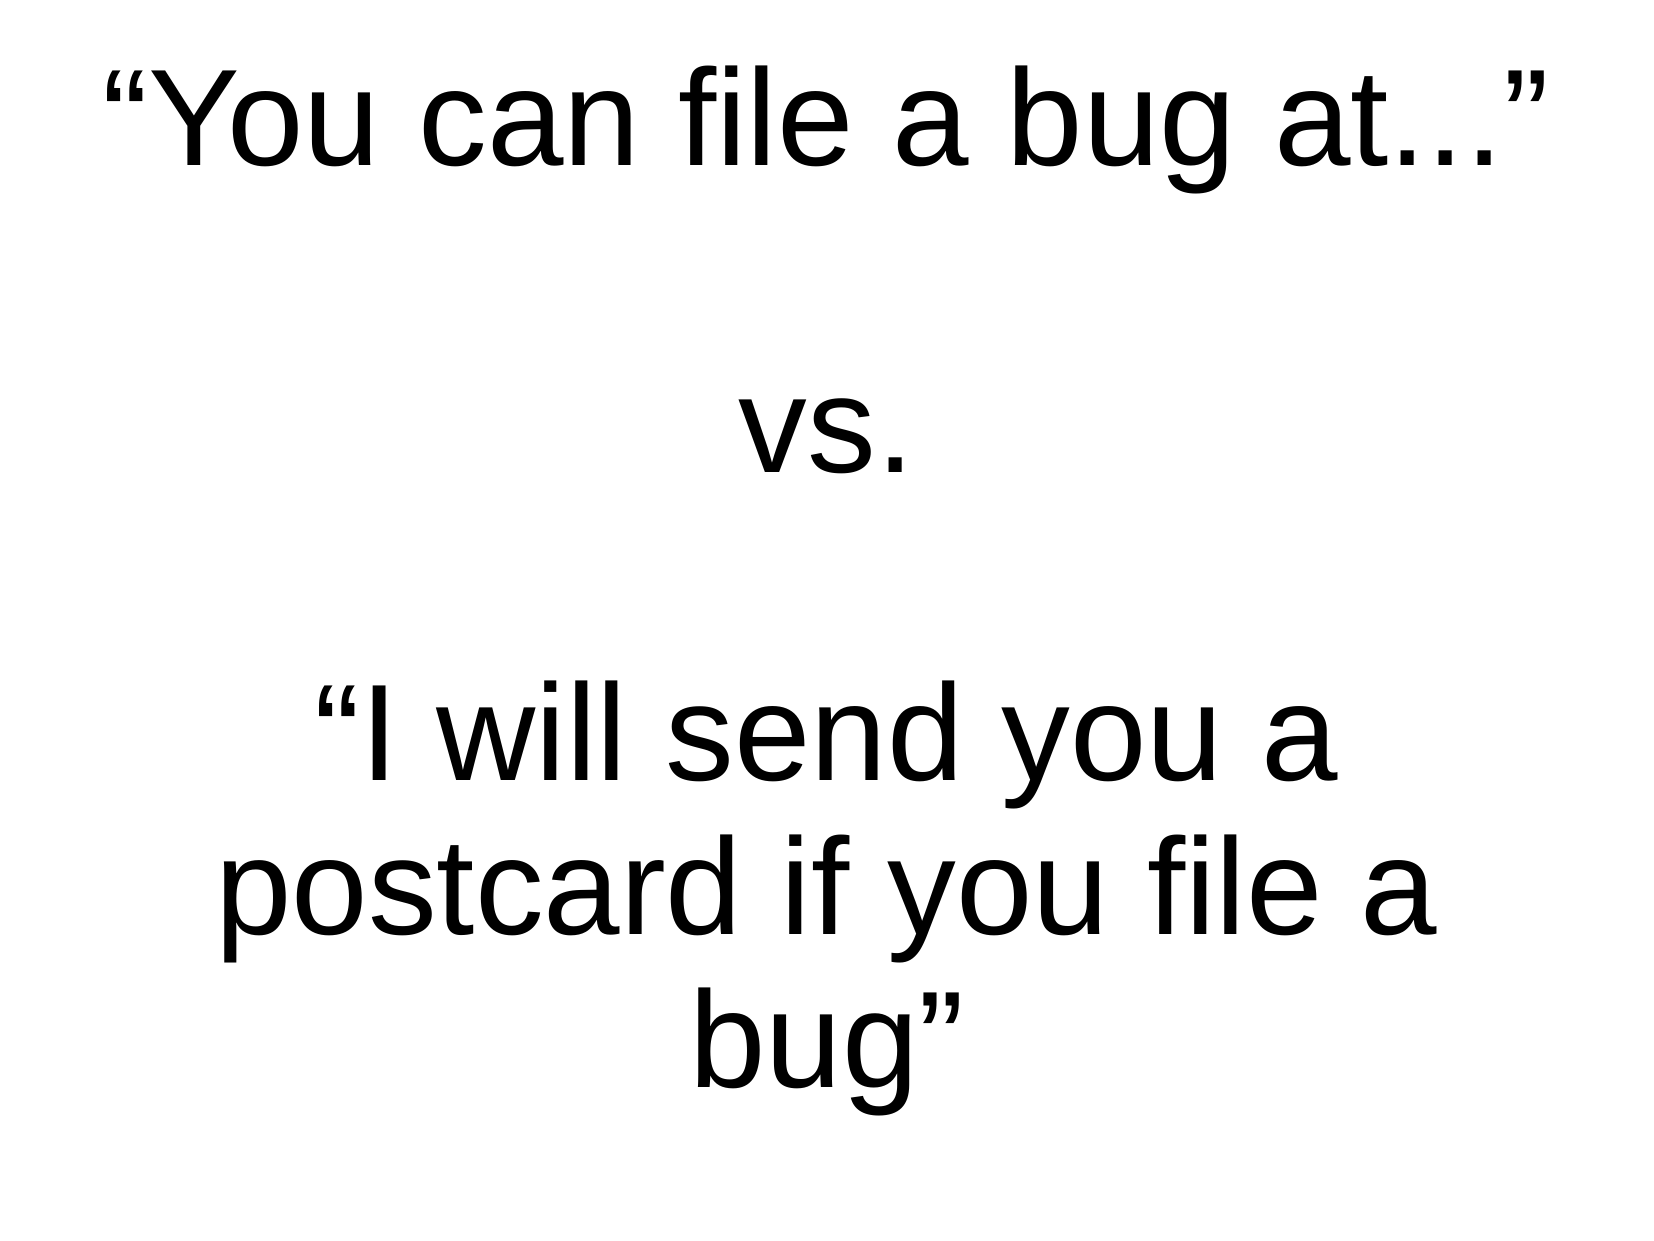

# “You can file a bug at...” vs.
“I will send you a postcard if you file a bug”